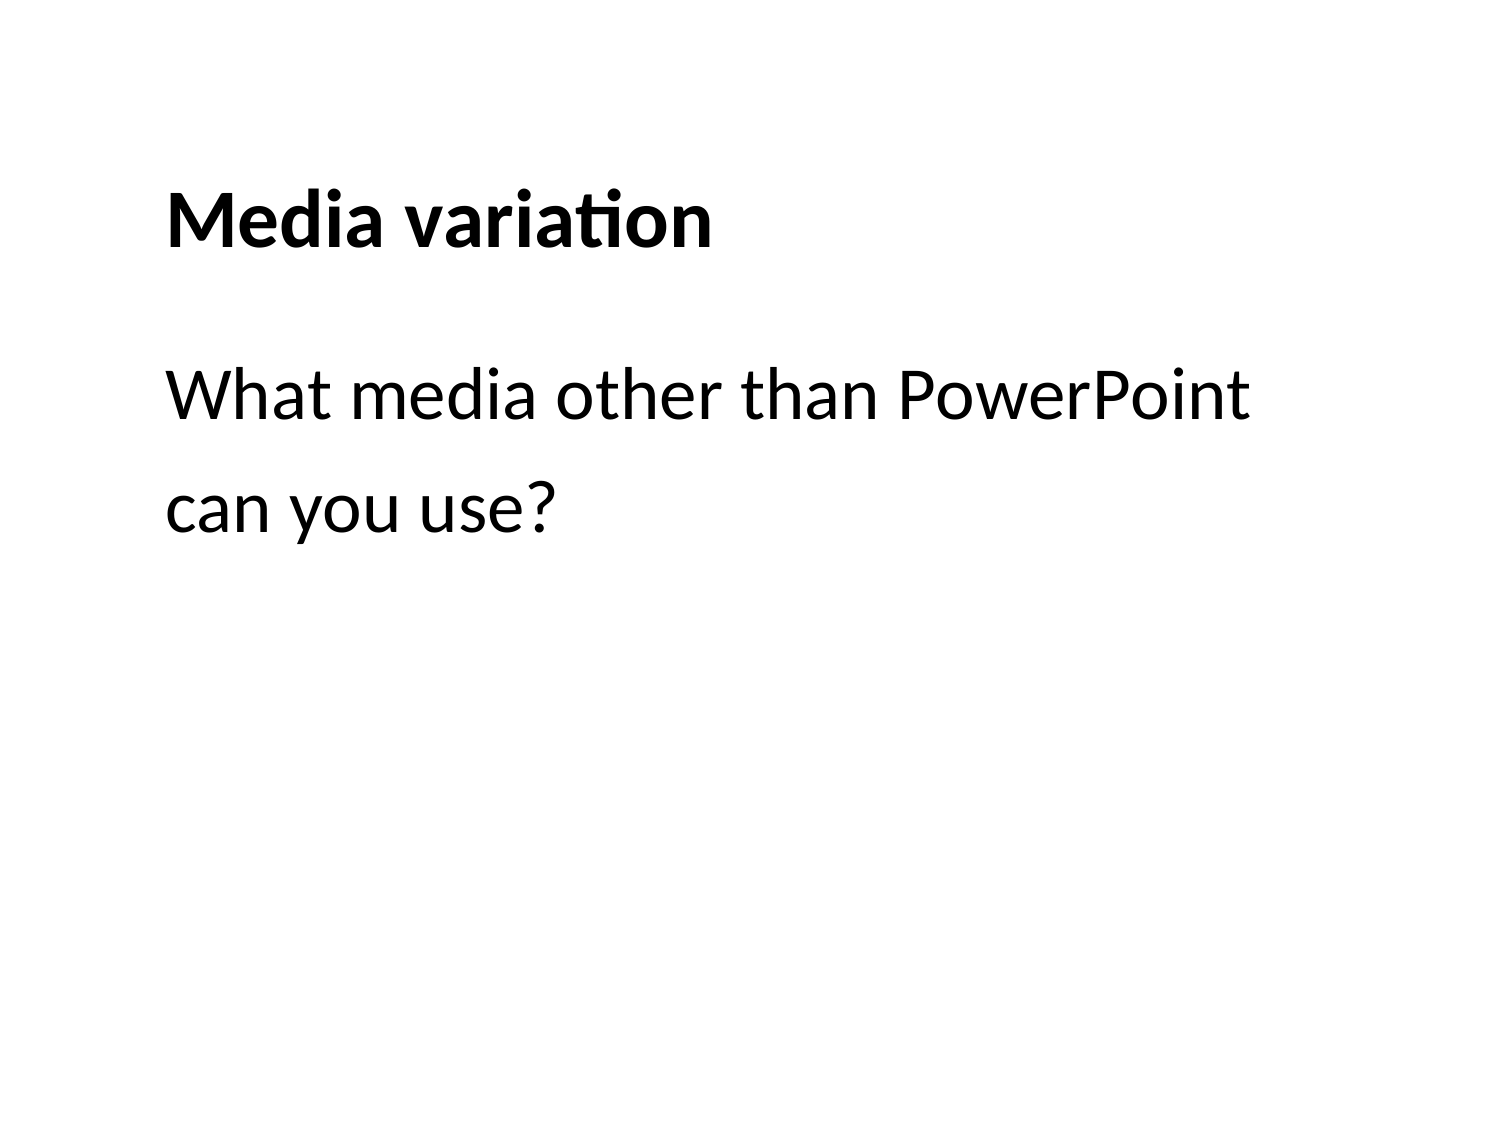

Media variation
What media other than PowerPoint can you use?